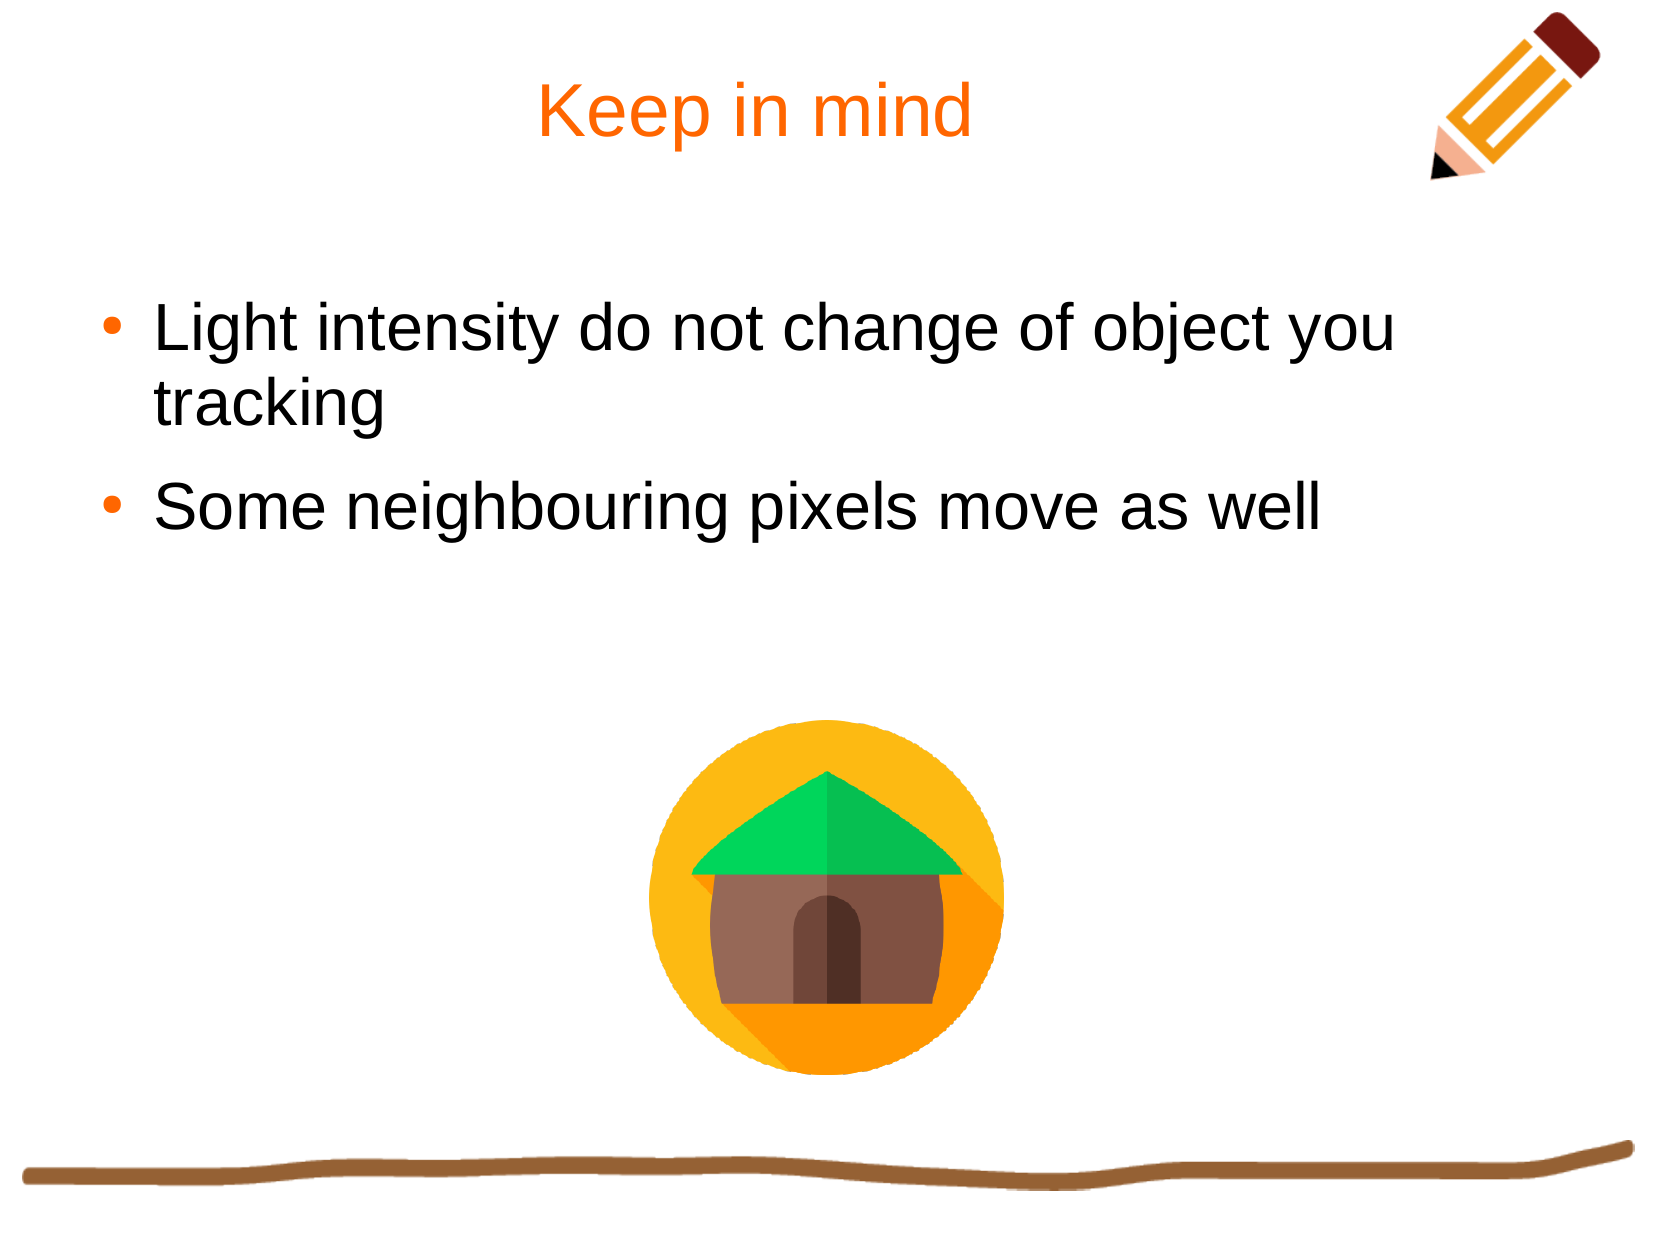

# Keep in mind
Light intensity do not change of object you tracking
Some neighbouring pixels move as well